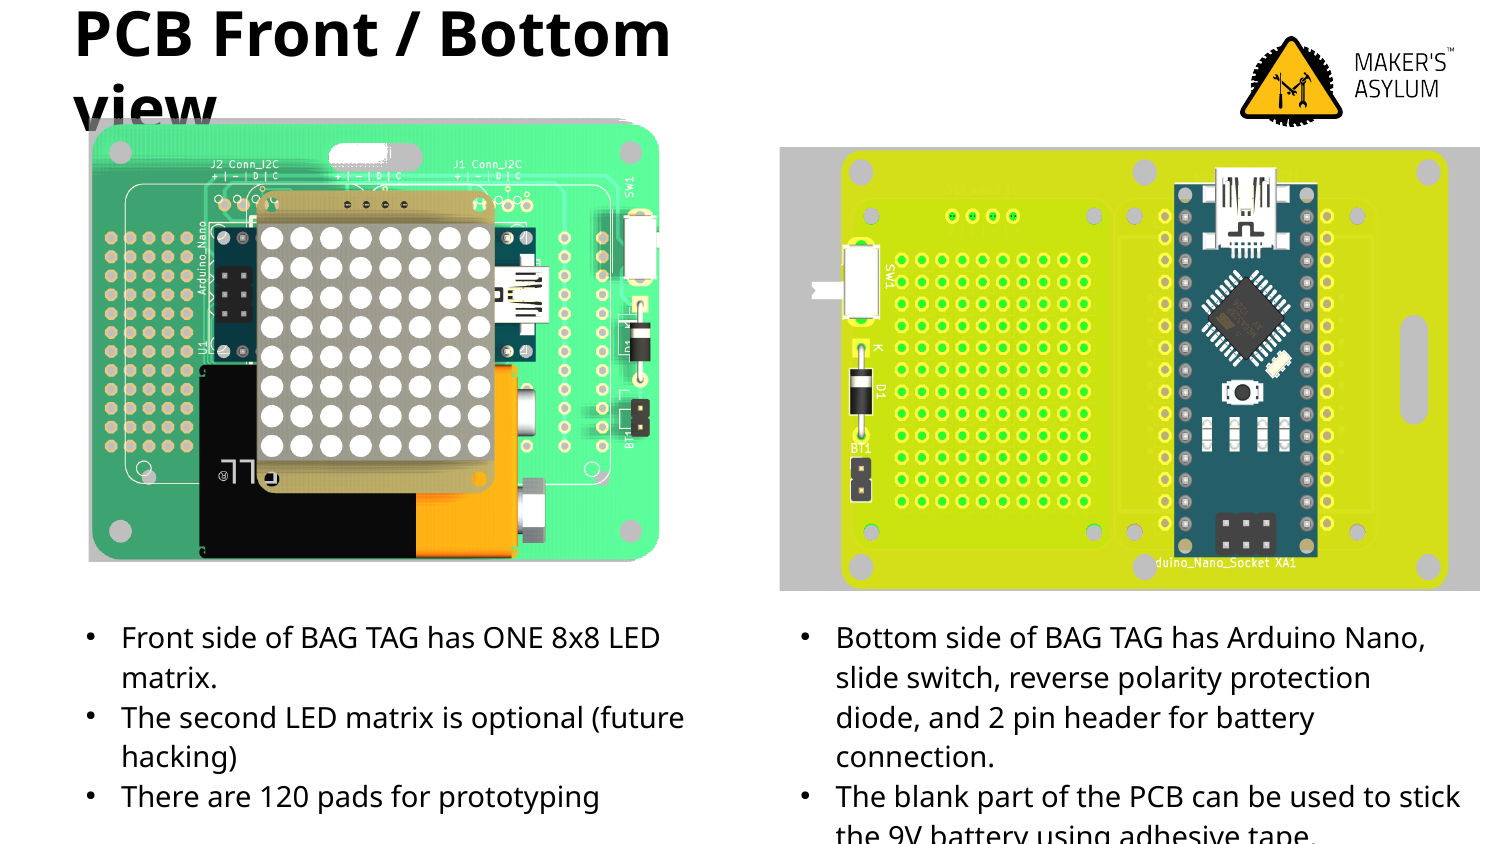

PCB Front / Bottom view
Front side of BAG TAG has ONE 8x8 LED matrix.
The second LED matrix is optional (future hacking)
There are 120 pads for prototyping
Bottom side of BAG TAG has Arduino Nano, slide switch, reverse polarity protection diode, and 2 pin header for battery connection.
The blank part of the PCB can be used to stick the 9V battery using adhesive tape.